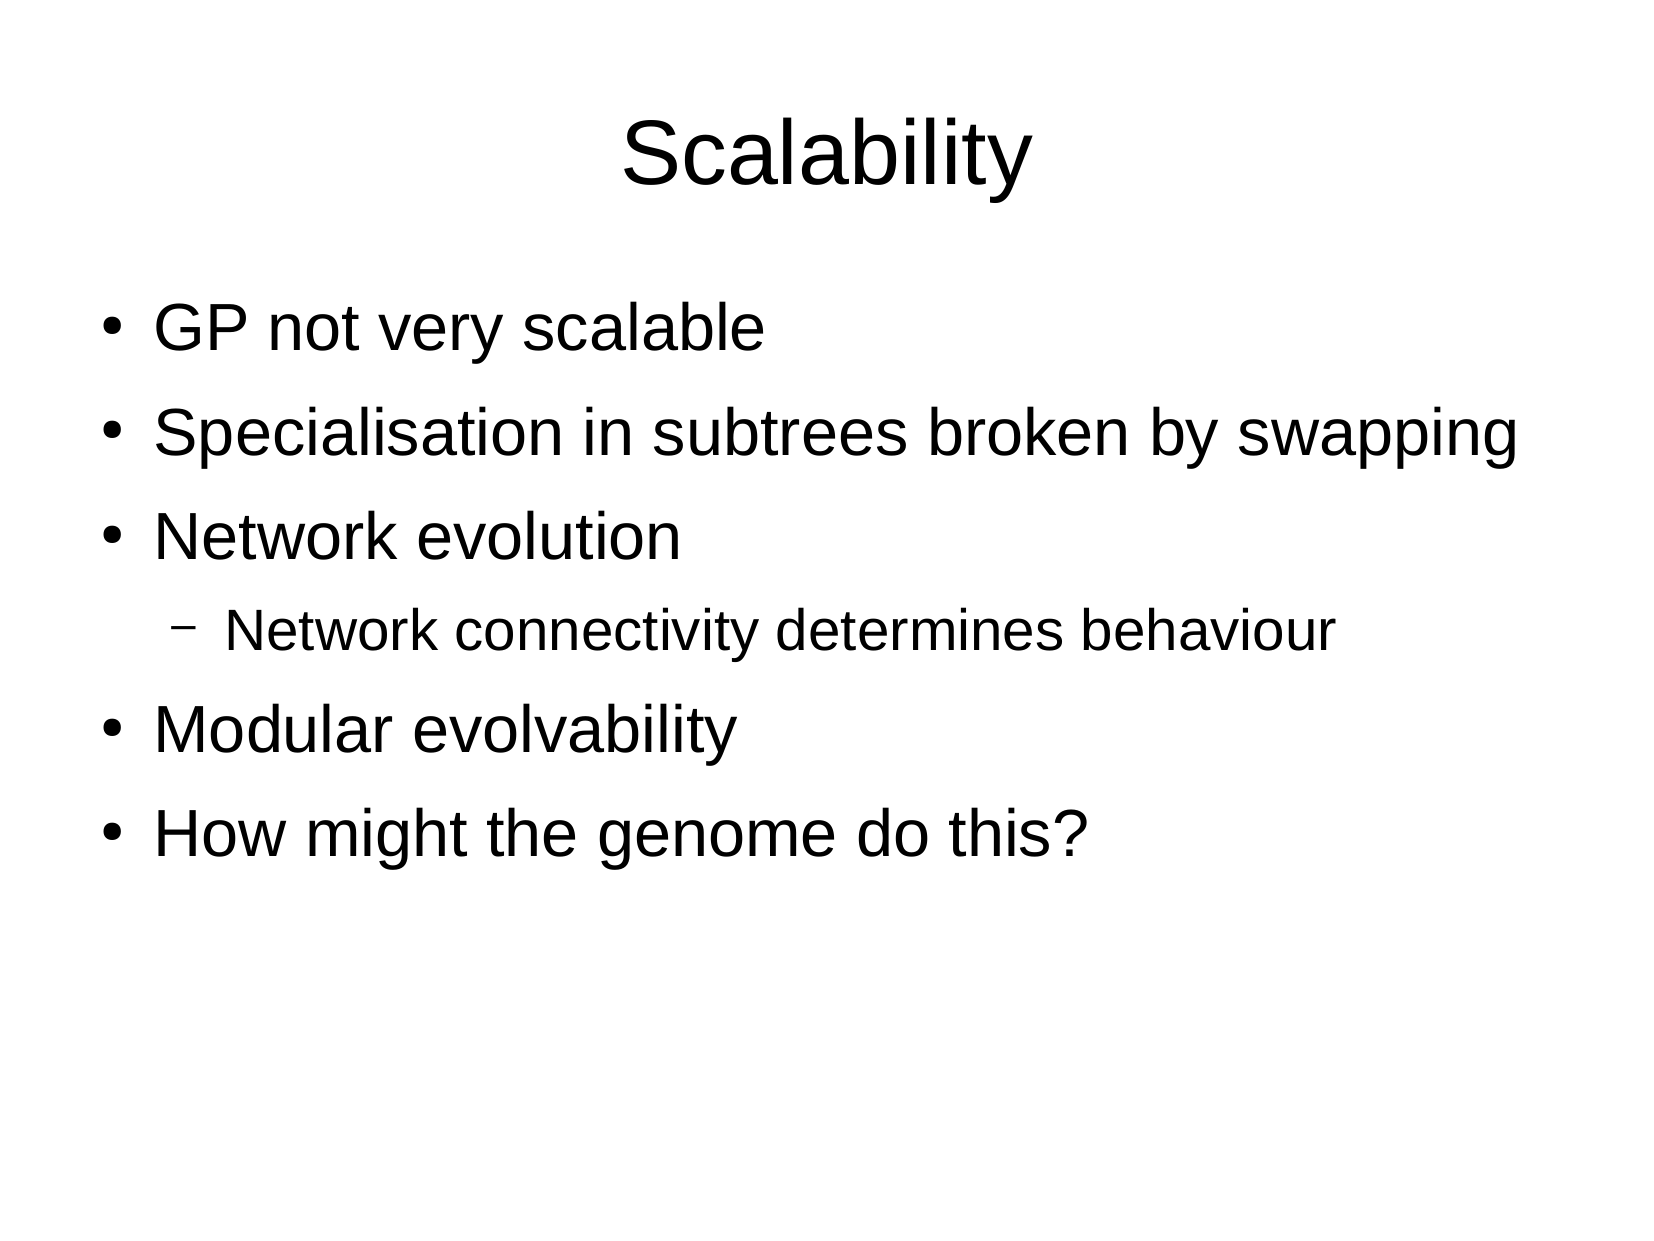

# Scalability
GP not very scalable
Specialisation in subtrees broken by swapping
Network evolution
Network connectivity determines behaviour
Modular evolvability
How might the genome do this?